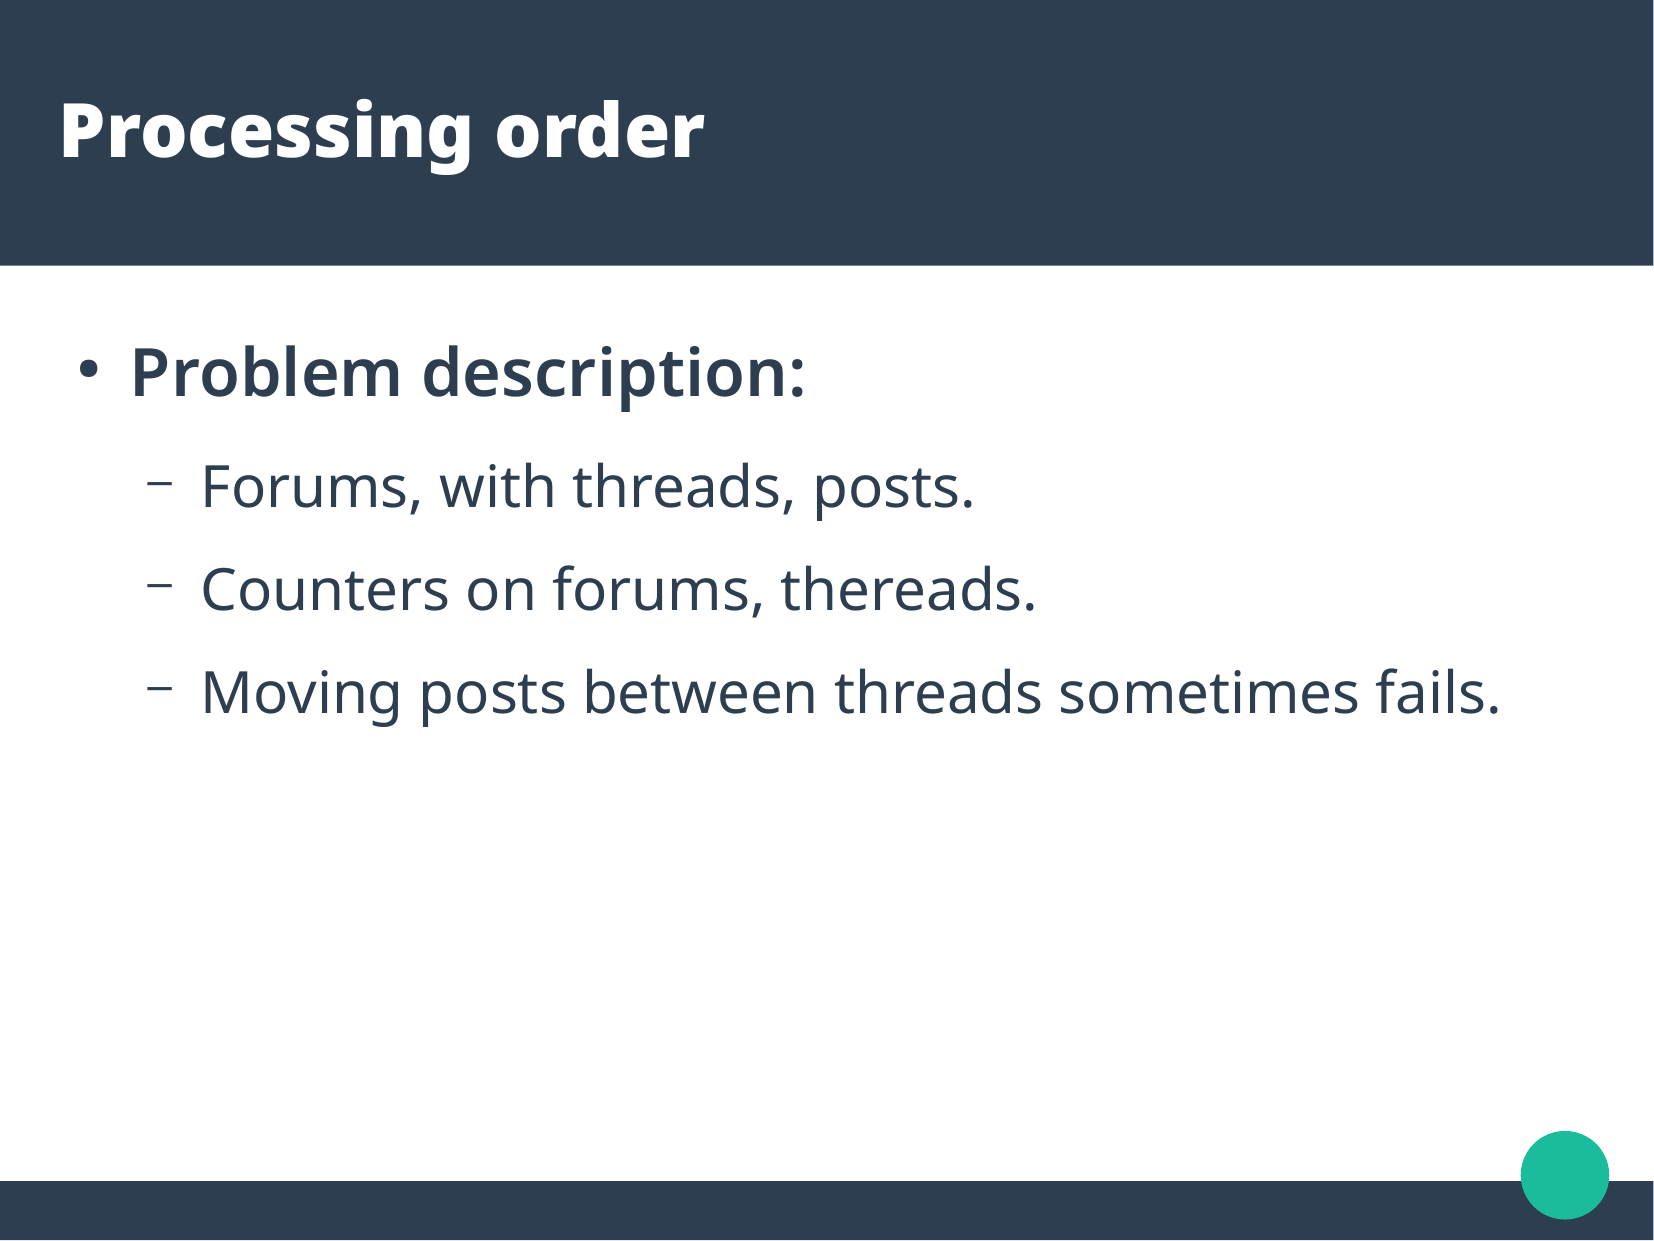

# Processing order
Problem description:
Forums, with threads, posts.
Counters on forums, thereads.
Moving posts between threads sometimes fails.